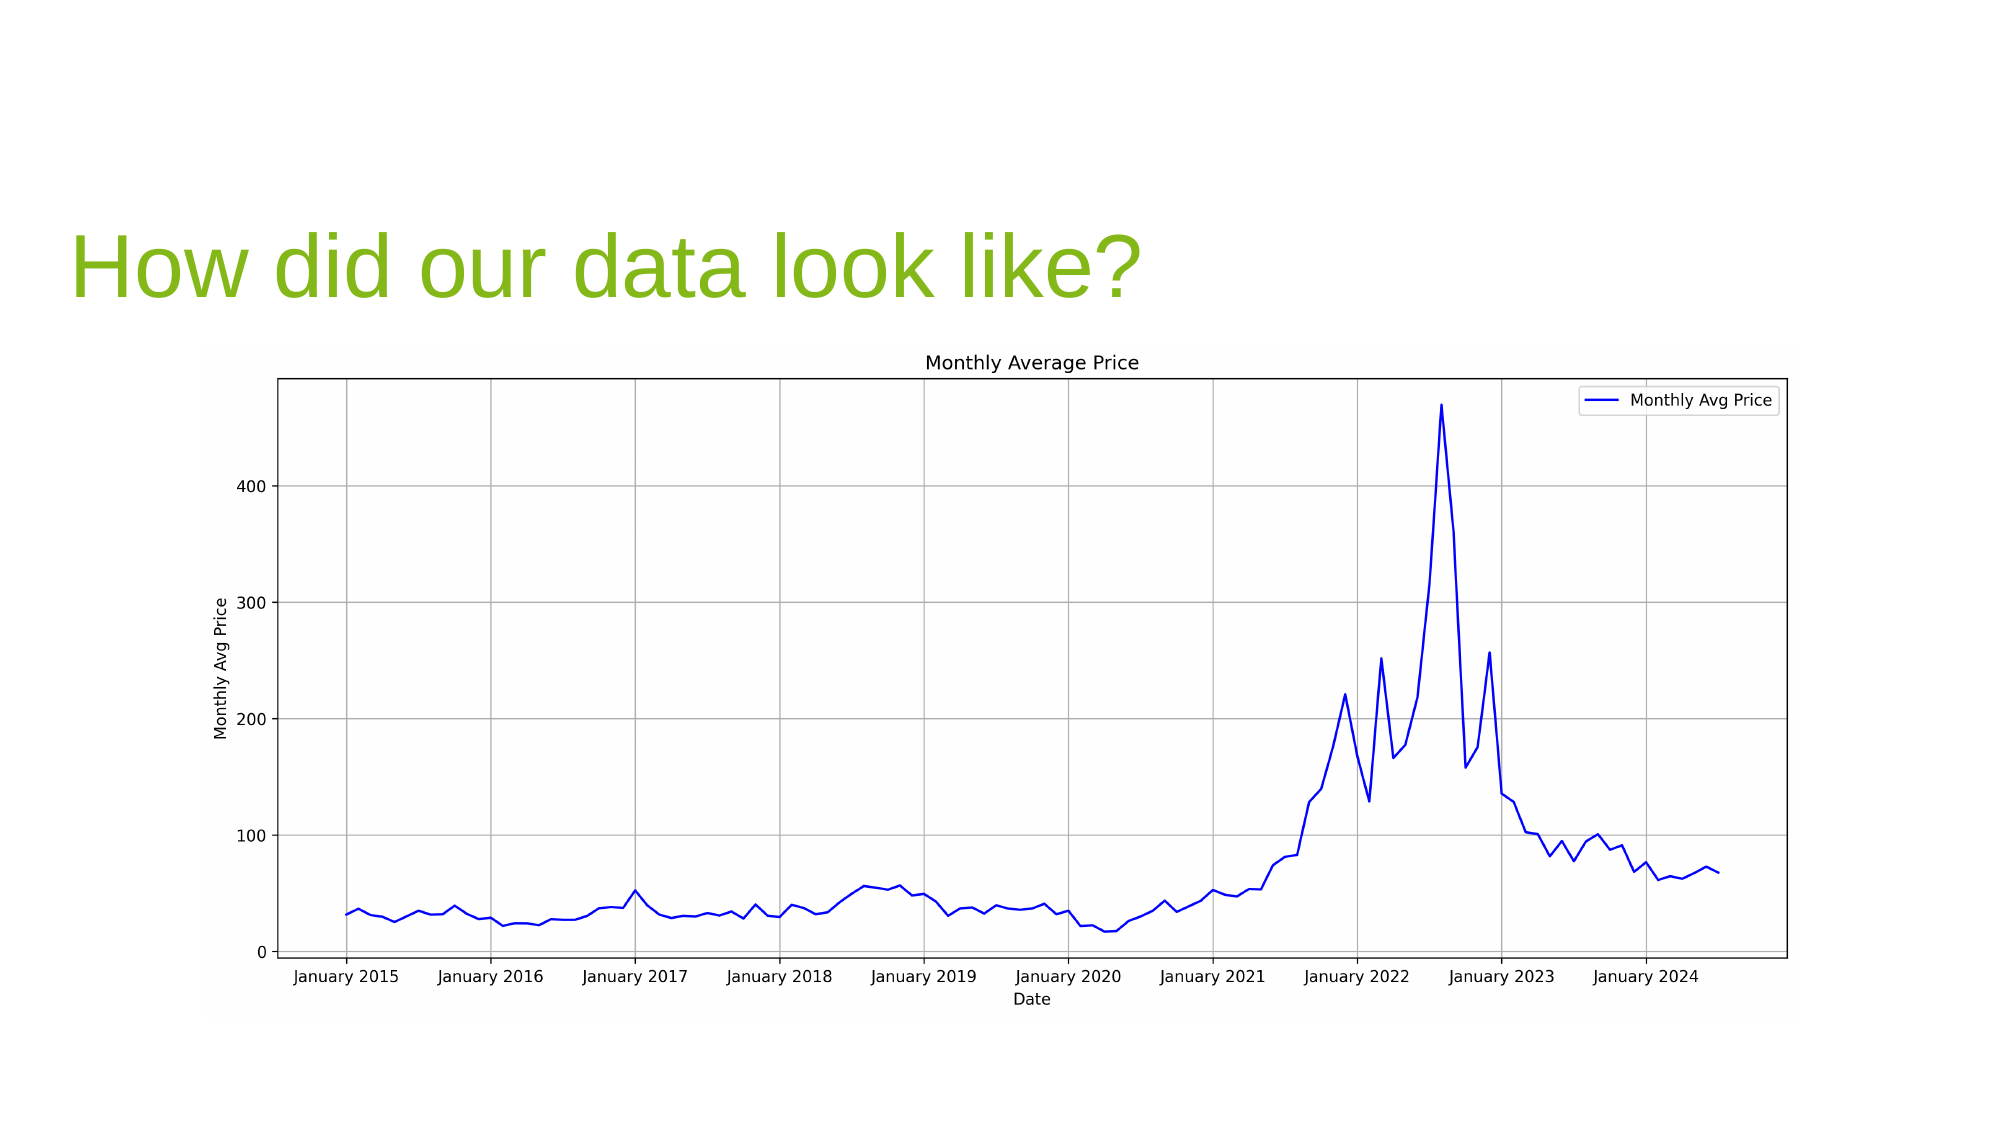

# How did our data look like?